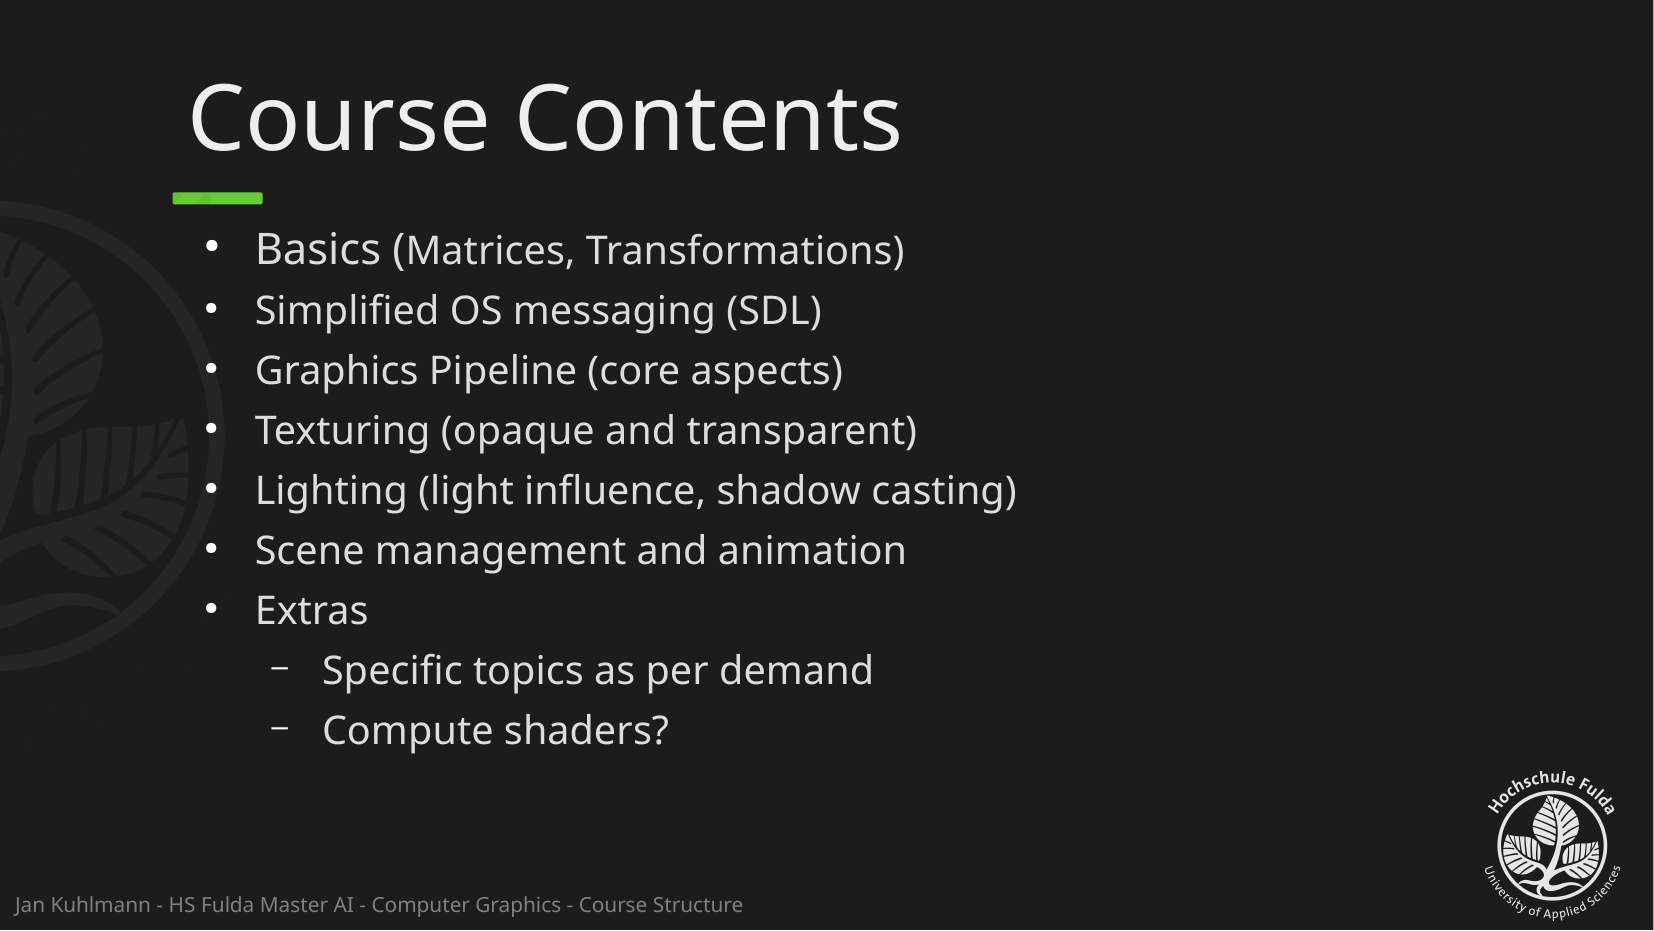

# Course Contents
Basics (Matrices, Transformations)
Simplified OS messaging (SDL)
Graphics Pipeline (core aspects)
Texturing (opaque and transparent)
Lighting (light influence, shadow casting)
Scene management and animation
Extras
Specific topics as per demand
Compute shaders?
Jan Kuhlmann - HS Fulda Master AI - Computer Graphics - Course Structure